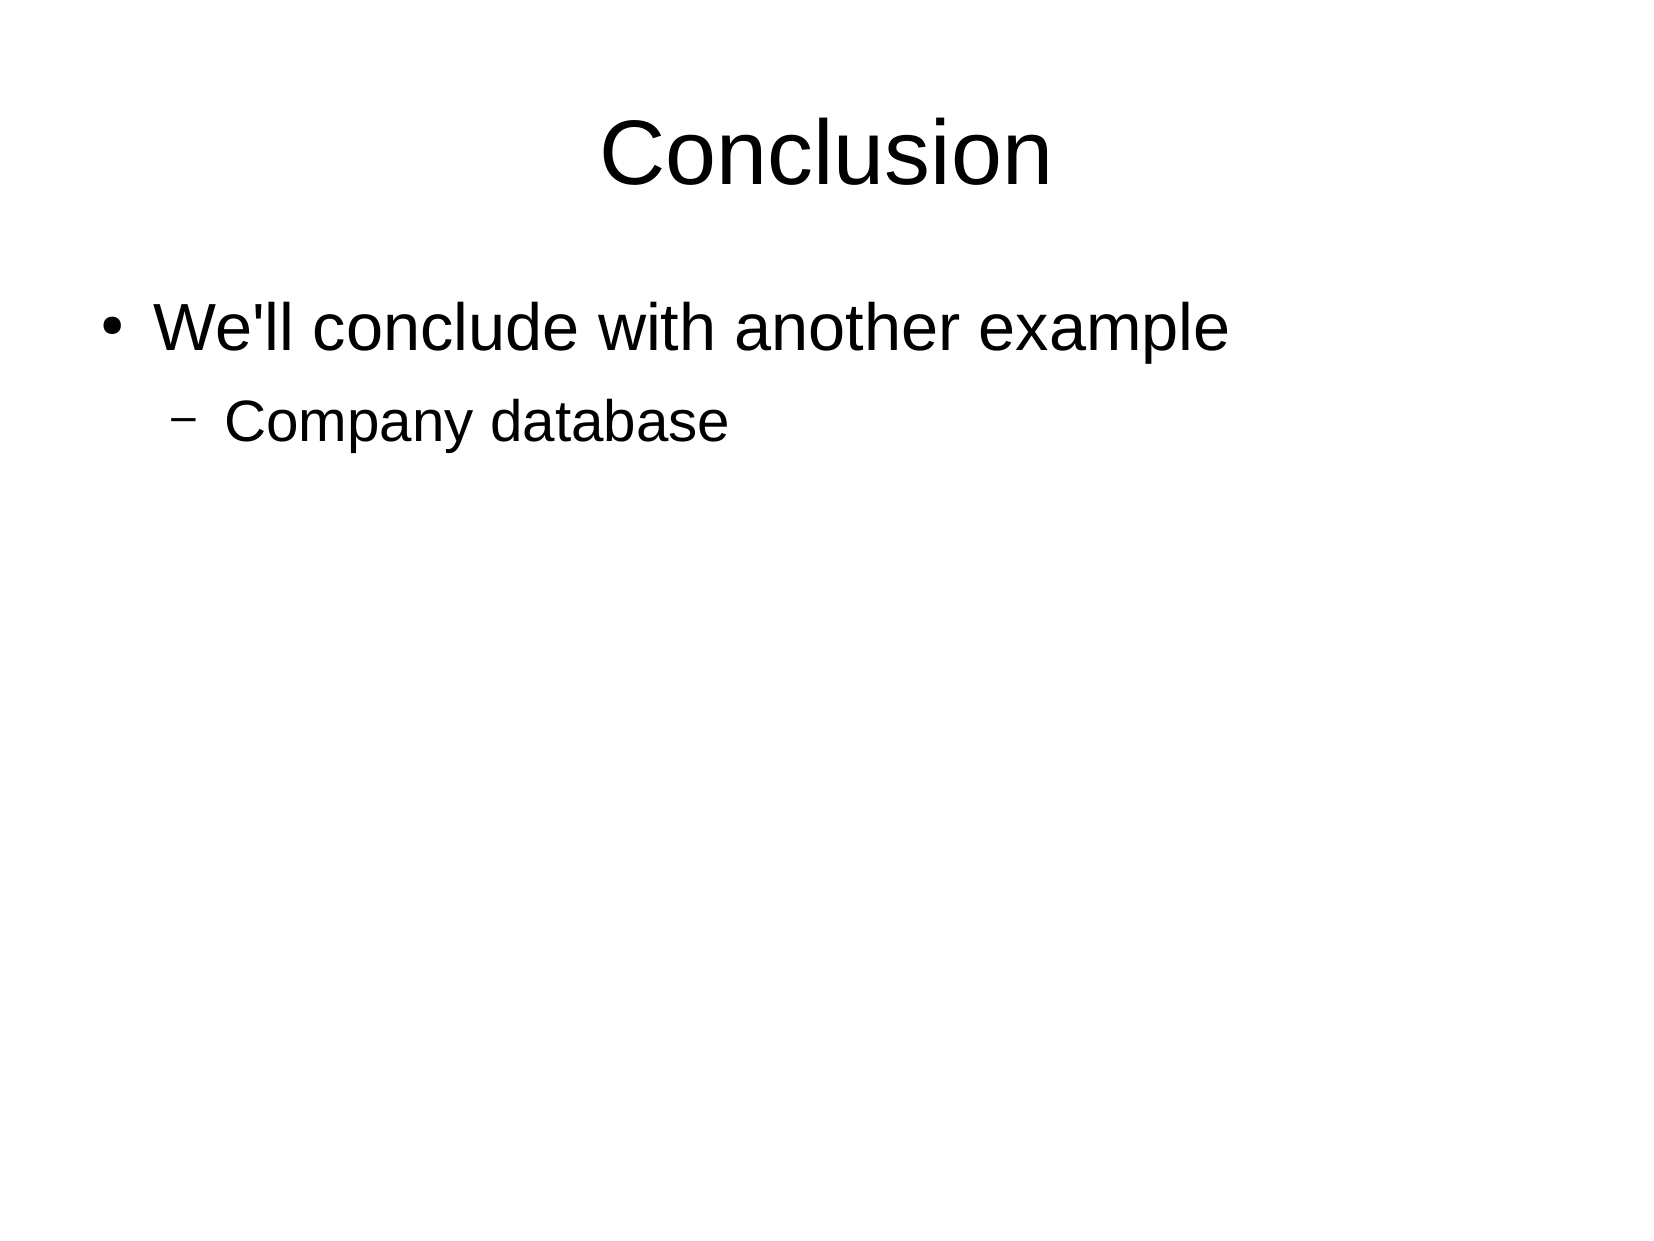

# Conclusion
We'll conclude with another example
Company database